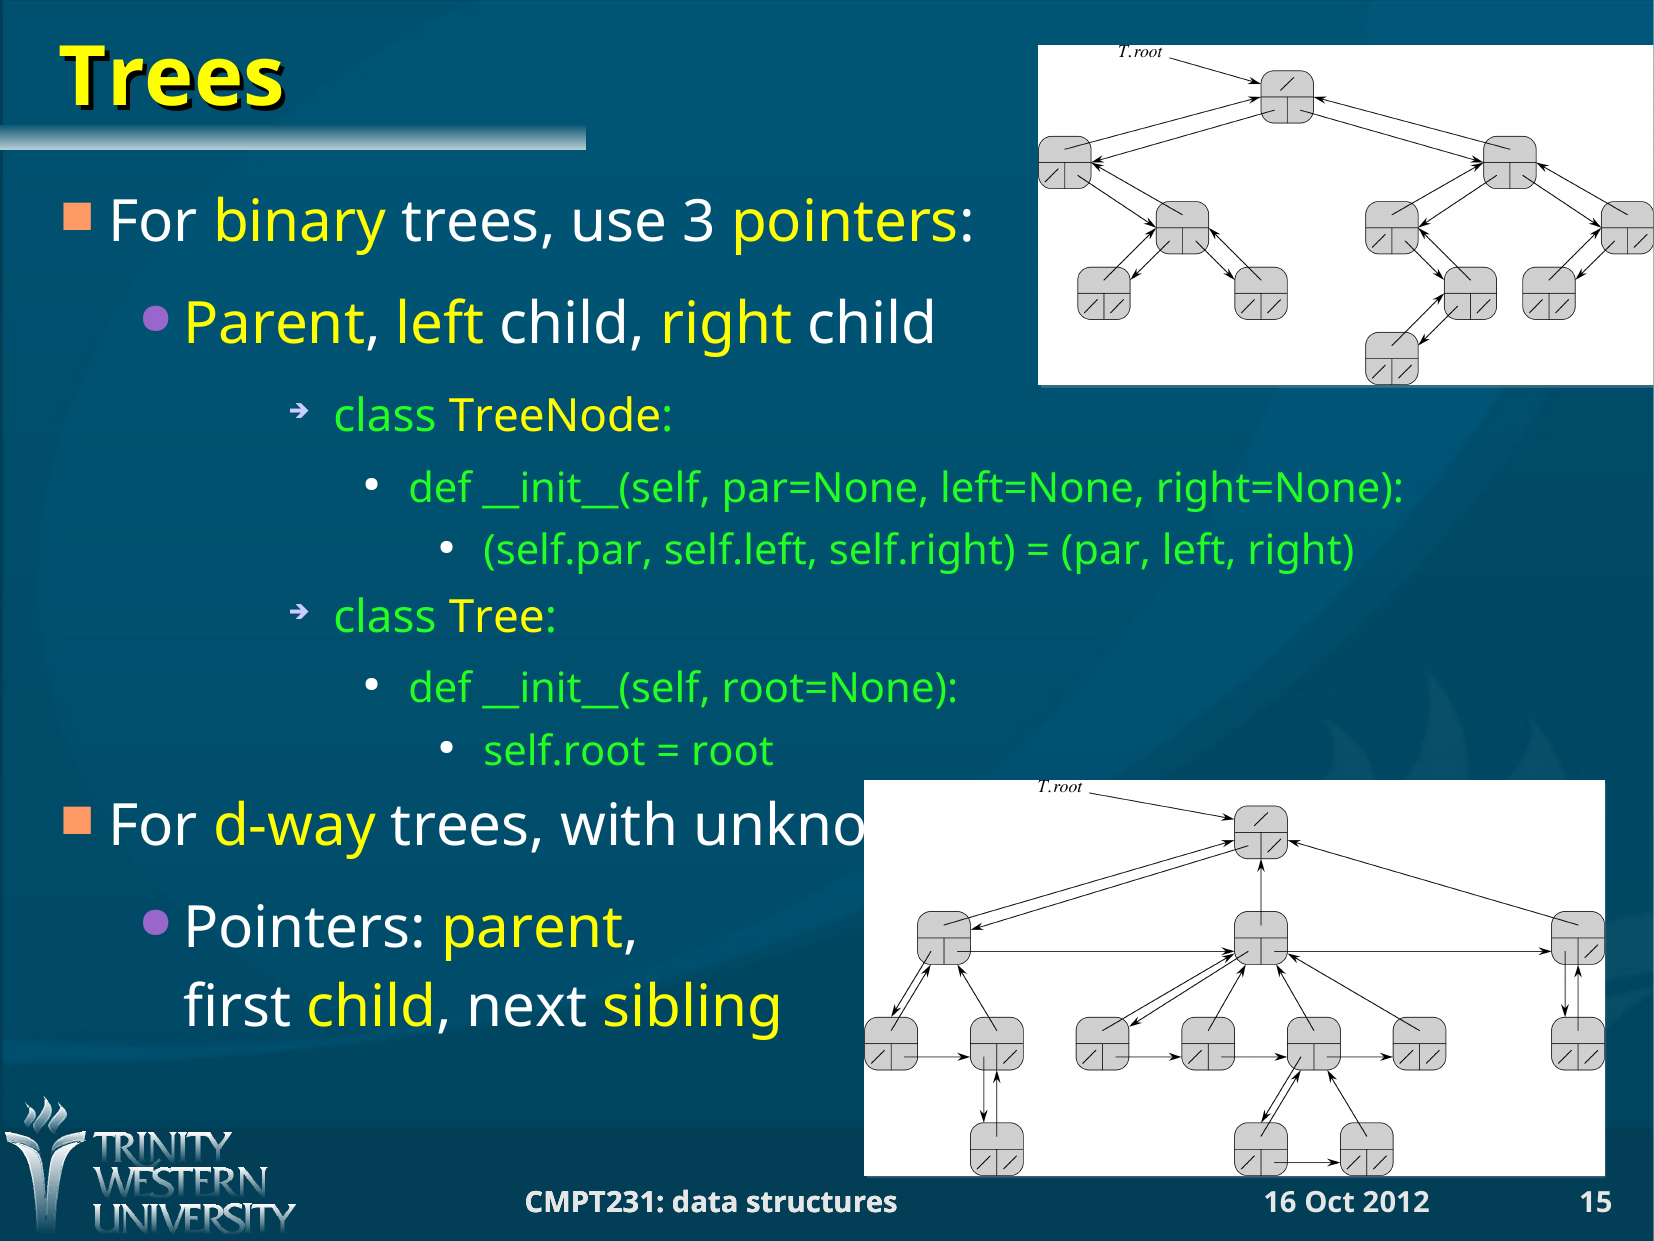

# Trees
For binary trees, use 3 pointers:
Parent, left child, right child
class TreeNode:
def __init__(self, par=None, left=None, right=None):
(self.par, self.left, self.right) = (par, left, right)
class Tree:
def __init__(self, root=None):
self.root = root
For d-way trees, with unknown degree d:
Pointers: parent,
first child, next sibling
CMPT231: data structures
16 Oct 2012
15